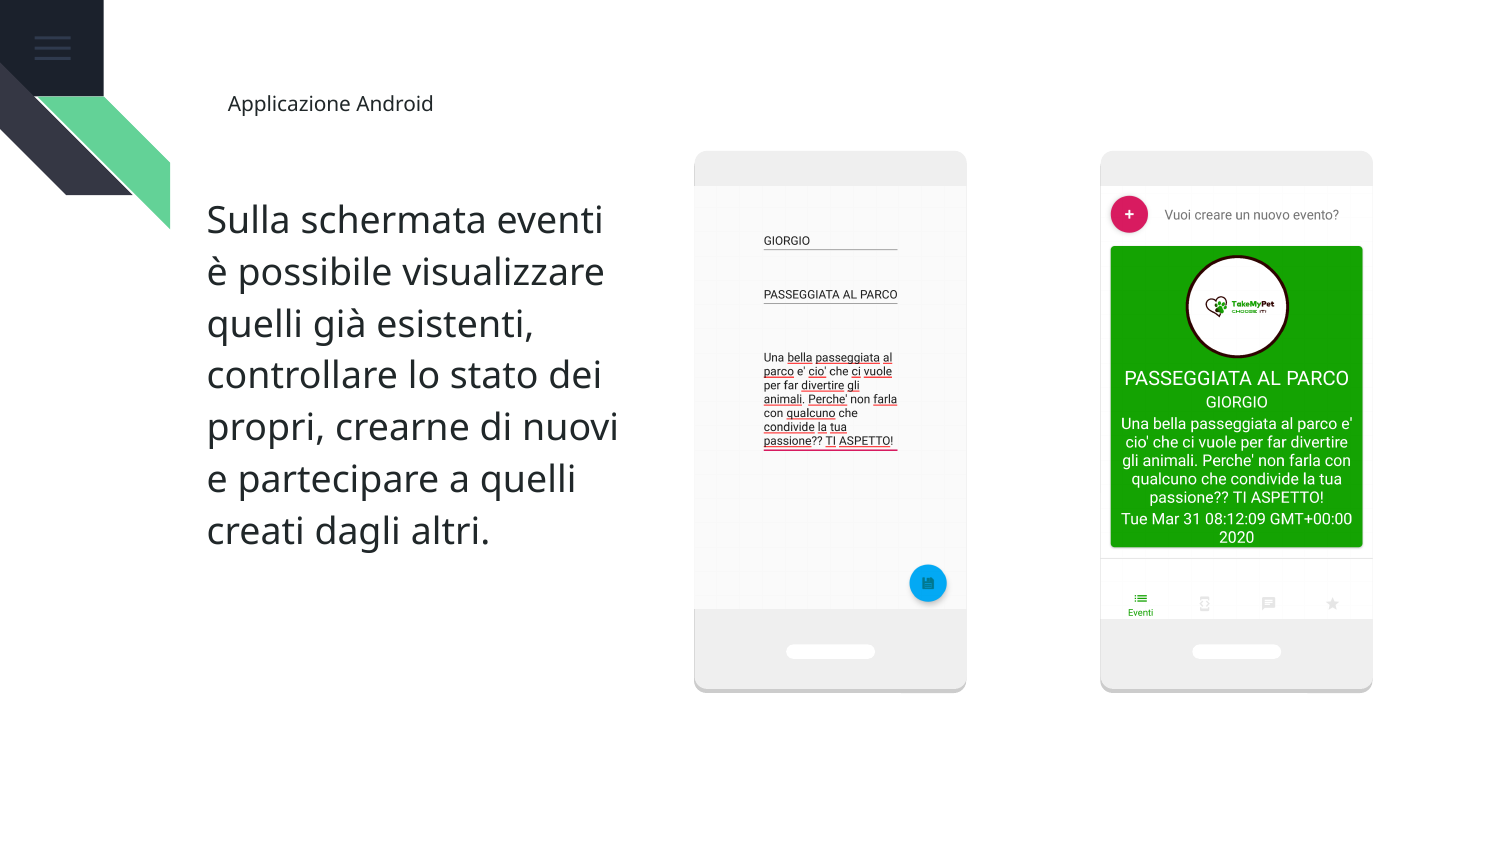

# Applicazione Android
Sulla schermata eventi è possibile visualizzare quelli già esistenti, controllare lo stato dei propri, crearne di nuovi e partecipare a quelli creati dagli altri.